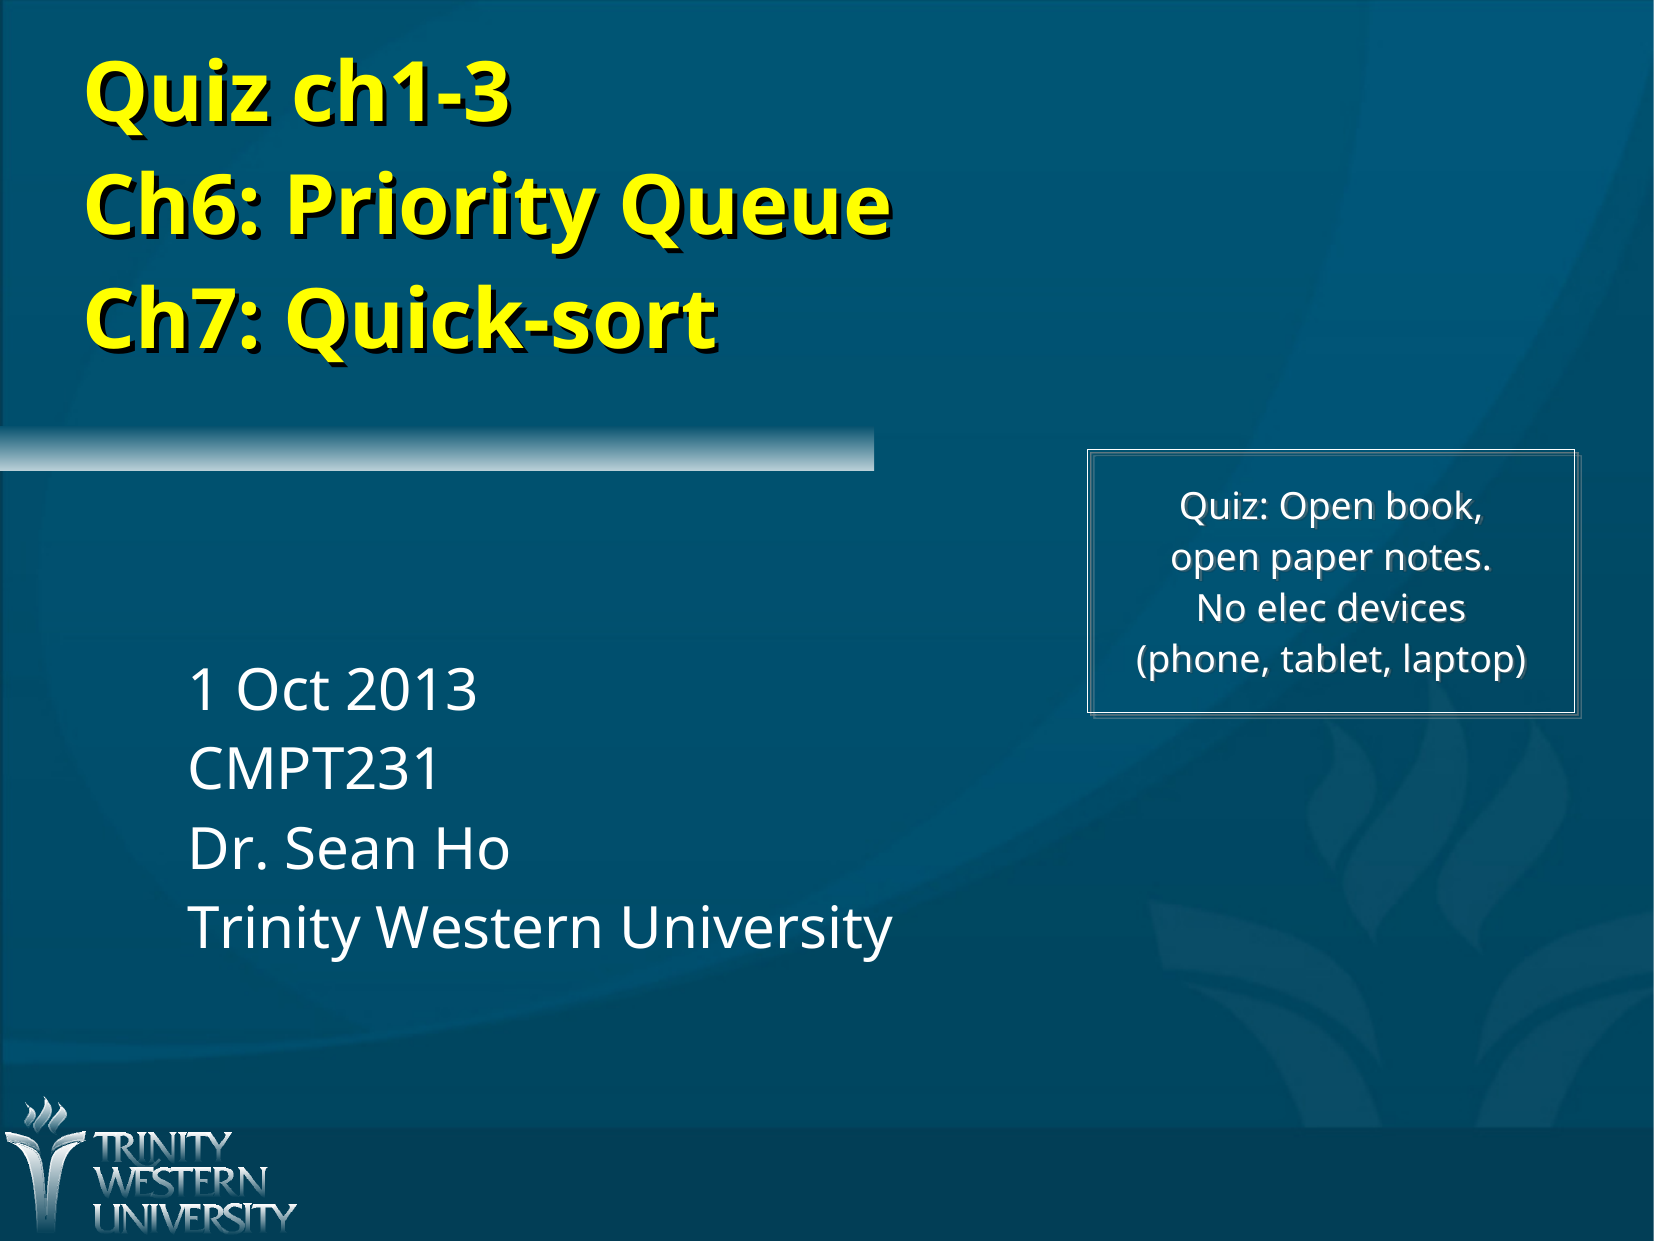

# Quiz ch1-3 Ch6: Priority Queue Ch7: Quick-sort
Quiz: Open book,
open paper notes.
No elec devices
(phone, tablet, laptop)
1 Oct 2013
CMPT231
Dr. Sean Ho
Trinity Western University